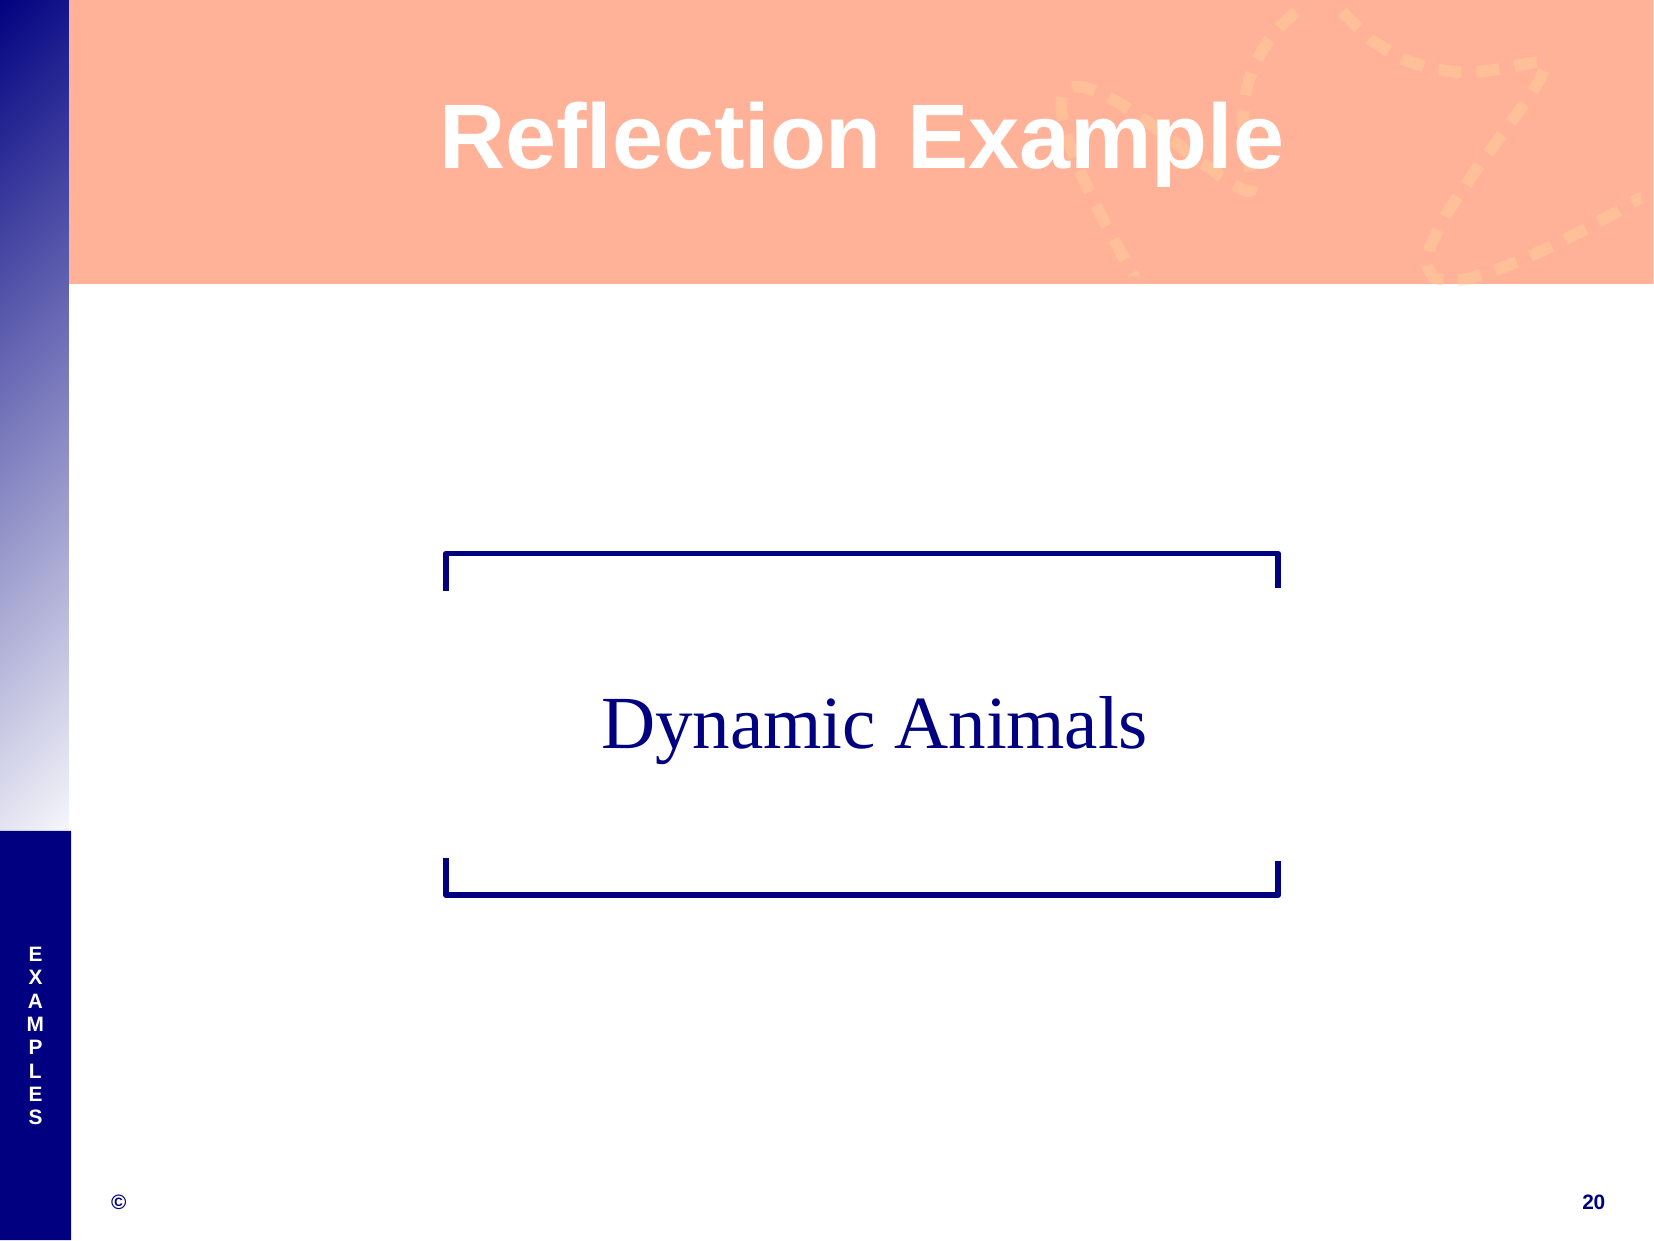

# Reflection Example
Dynamic Animals
E
X
A
M
P
L
E
S